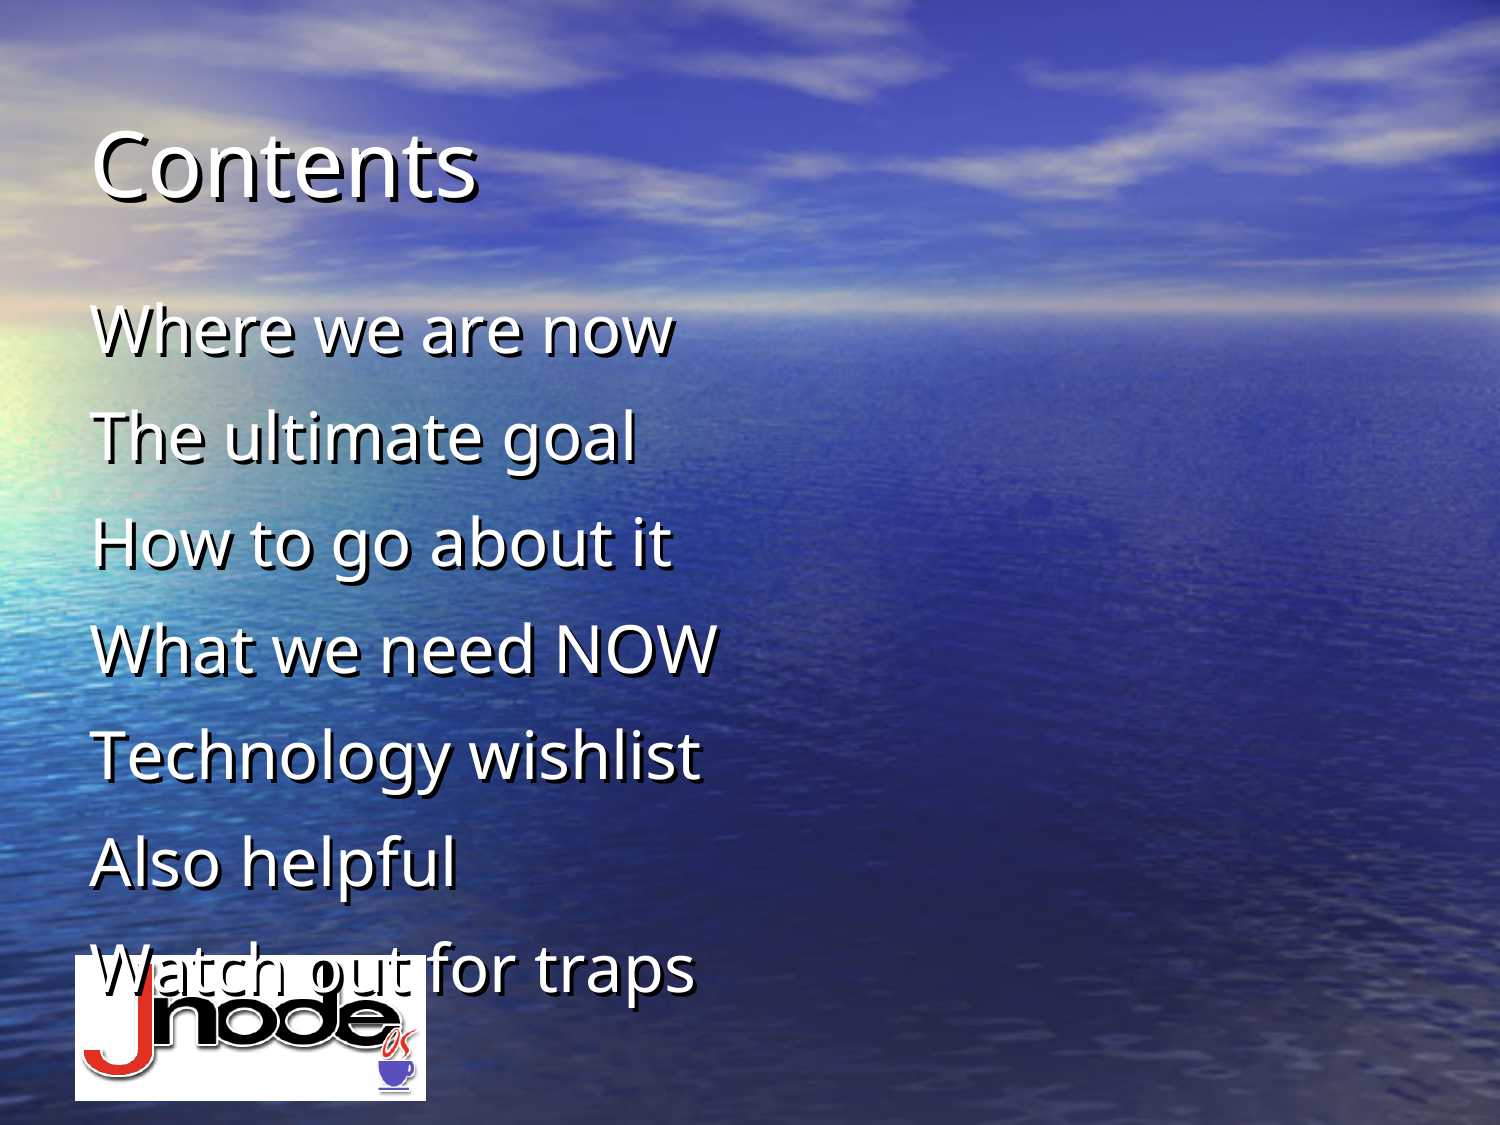

# Contents
Where we are now
The ultimate goal
How to go about it
What we need NOW
Technology wishlist
Also helpful
Watch out for traps